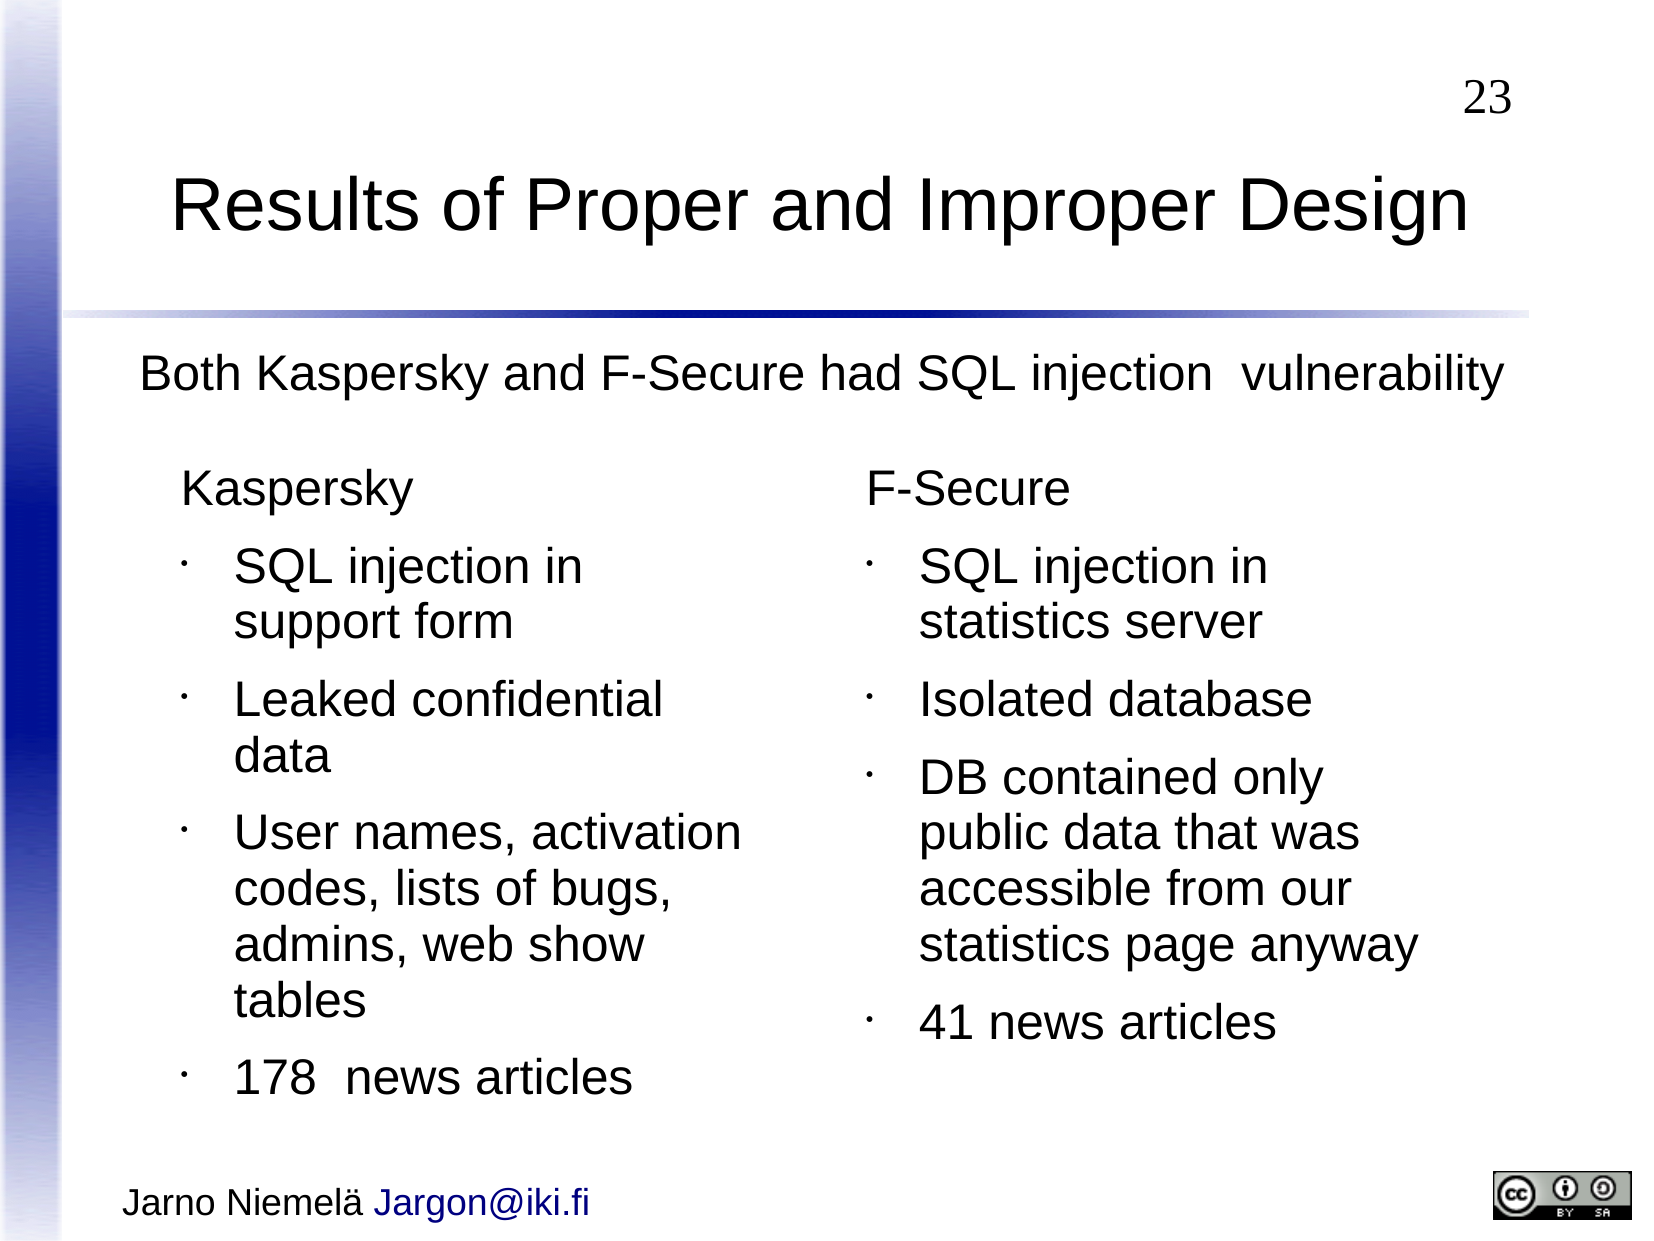

# Results of Proper and Improper Design
Both Kaspersky and F-Secure had SQL injection vulnerability
Kaspersky
SQL injection in support form
Leaked confidential data
User names, activation codes, lists of bugs, admins, web show tables
178 news articles
F-Secure
SQL injection in statistics server
Isolated database
DB contained only public data that was accessible from our statistics page anyway
41 news articles